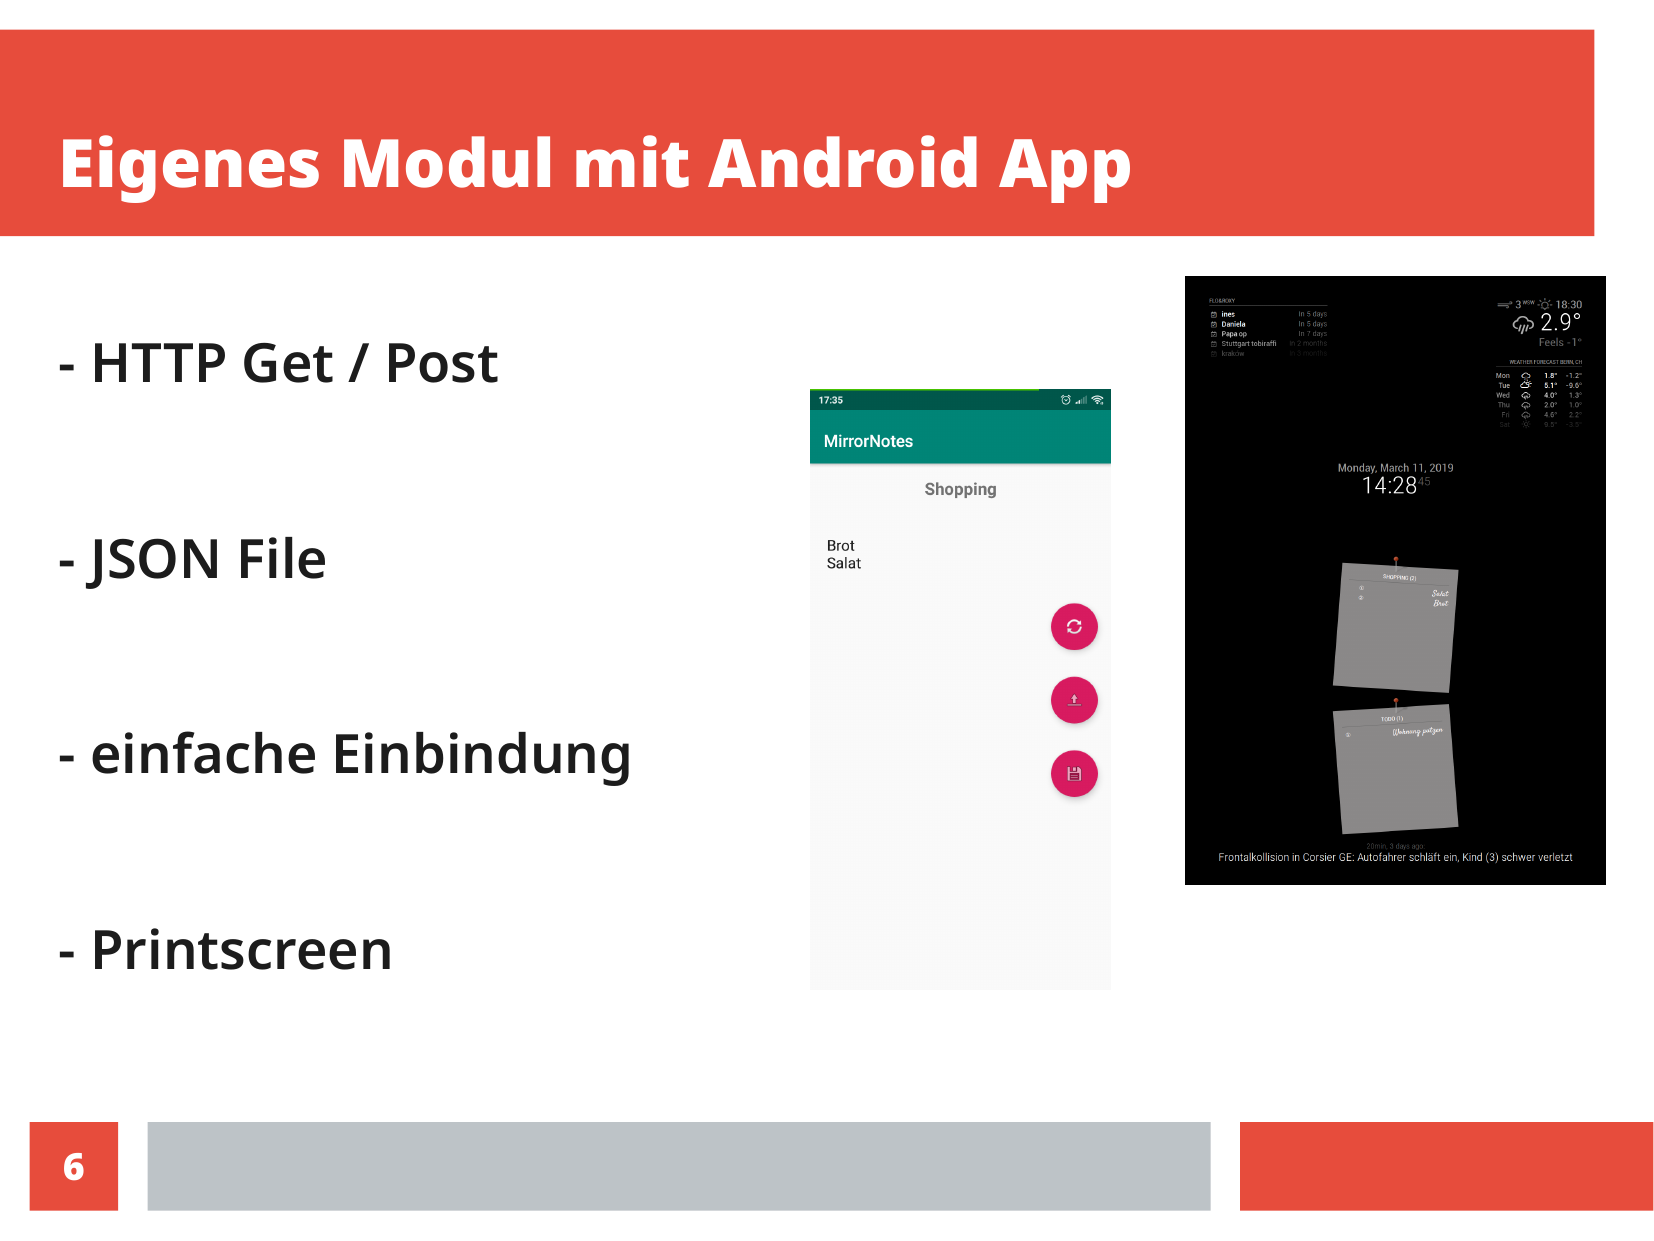

# Eigenes Modul mit Android App
- HTTP Get / Post
- JSON File
- einfache Einbindung
- Printscreen
6